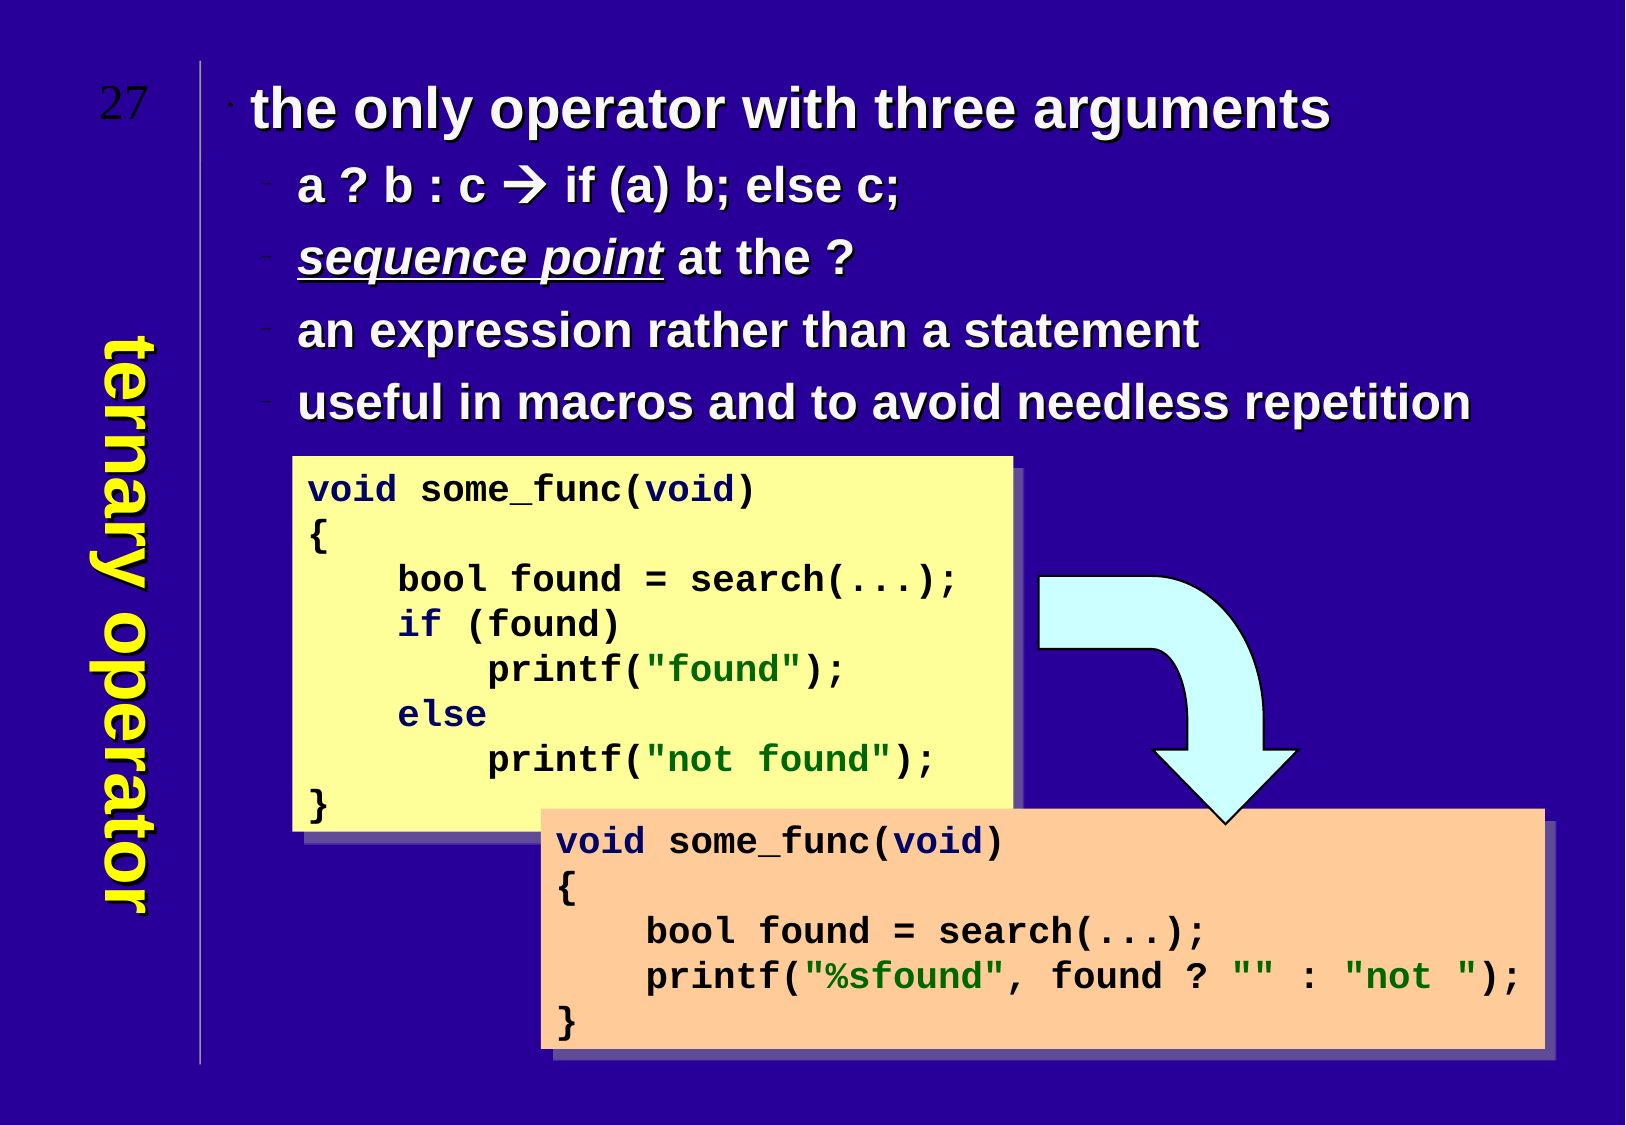

27
 the only operator with three arguments
a ? b : c  if (a) b; else c;
sequence point at the ?
an expression rather than a statement
useful in macros and to avoid needless repetition
# ternary operator
void some_func(void)
{
 bool found = search(...);
 if (found)
 printf("found");
 else
 printf("not found");
}
void some_func(void)
{
 bool found = search(...);
 printf("%sfound", found ? "" : "not ");
}